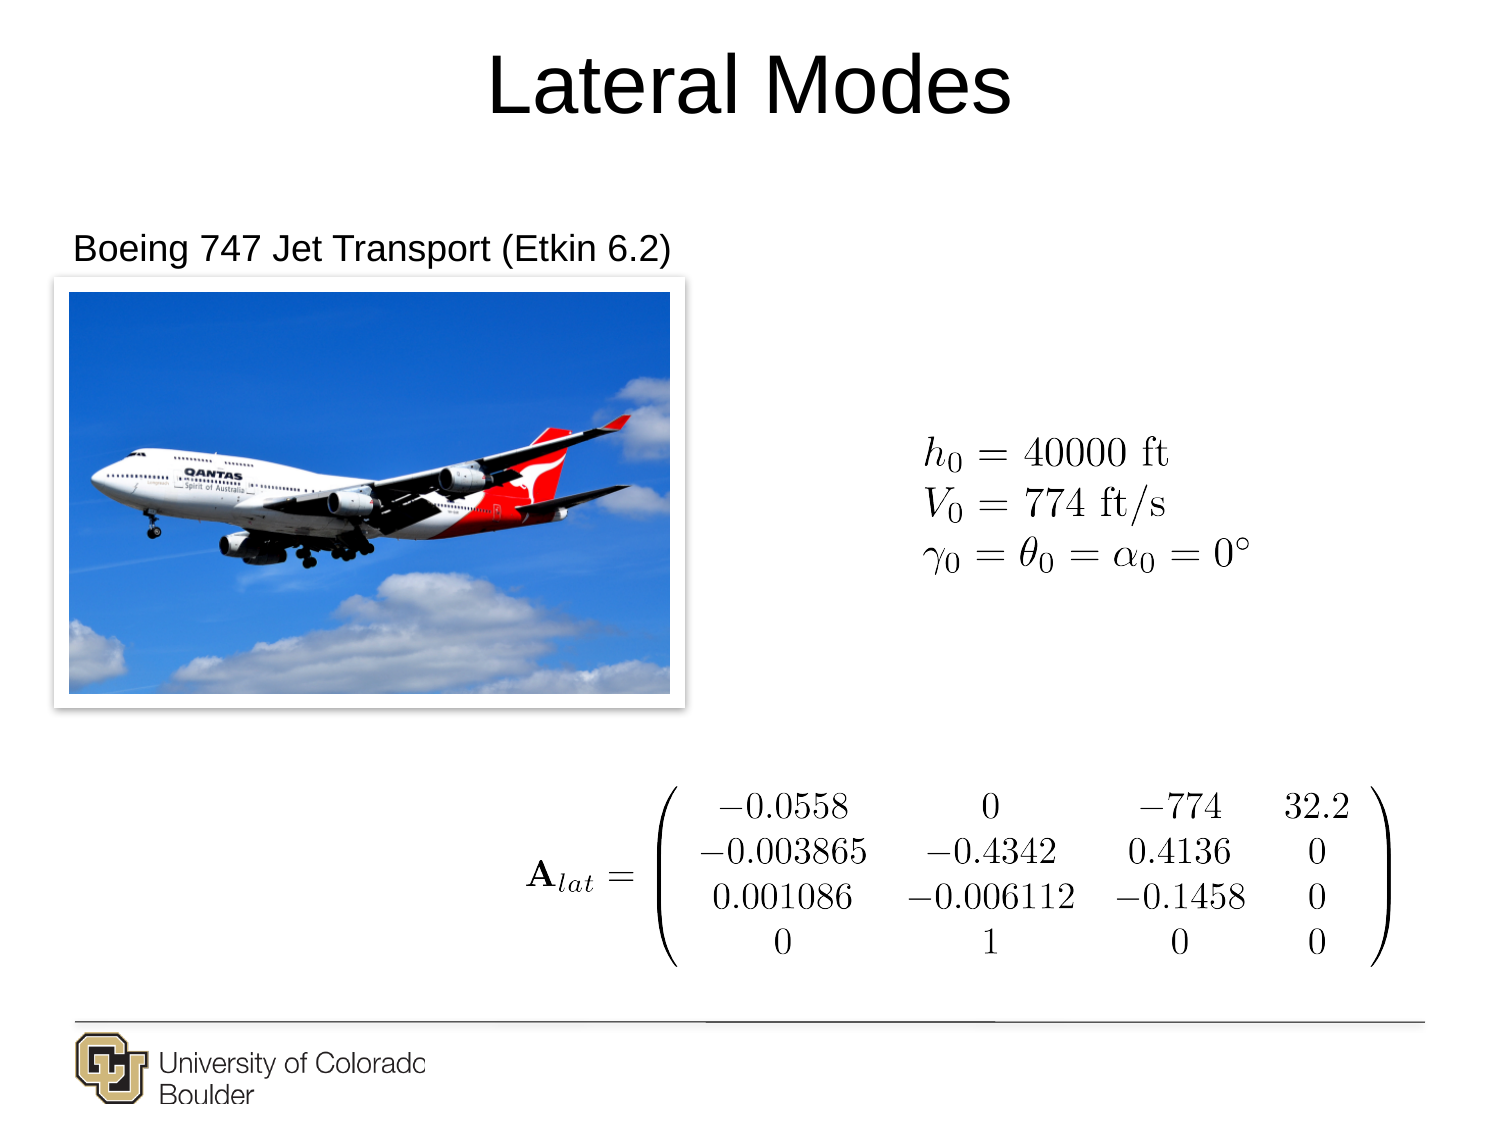

# Lateral Modes
Boeing 747 Jet Transport (Etkin 6.2)